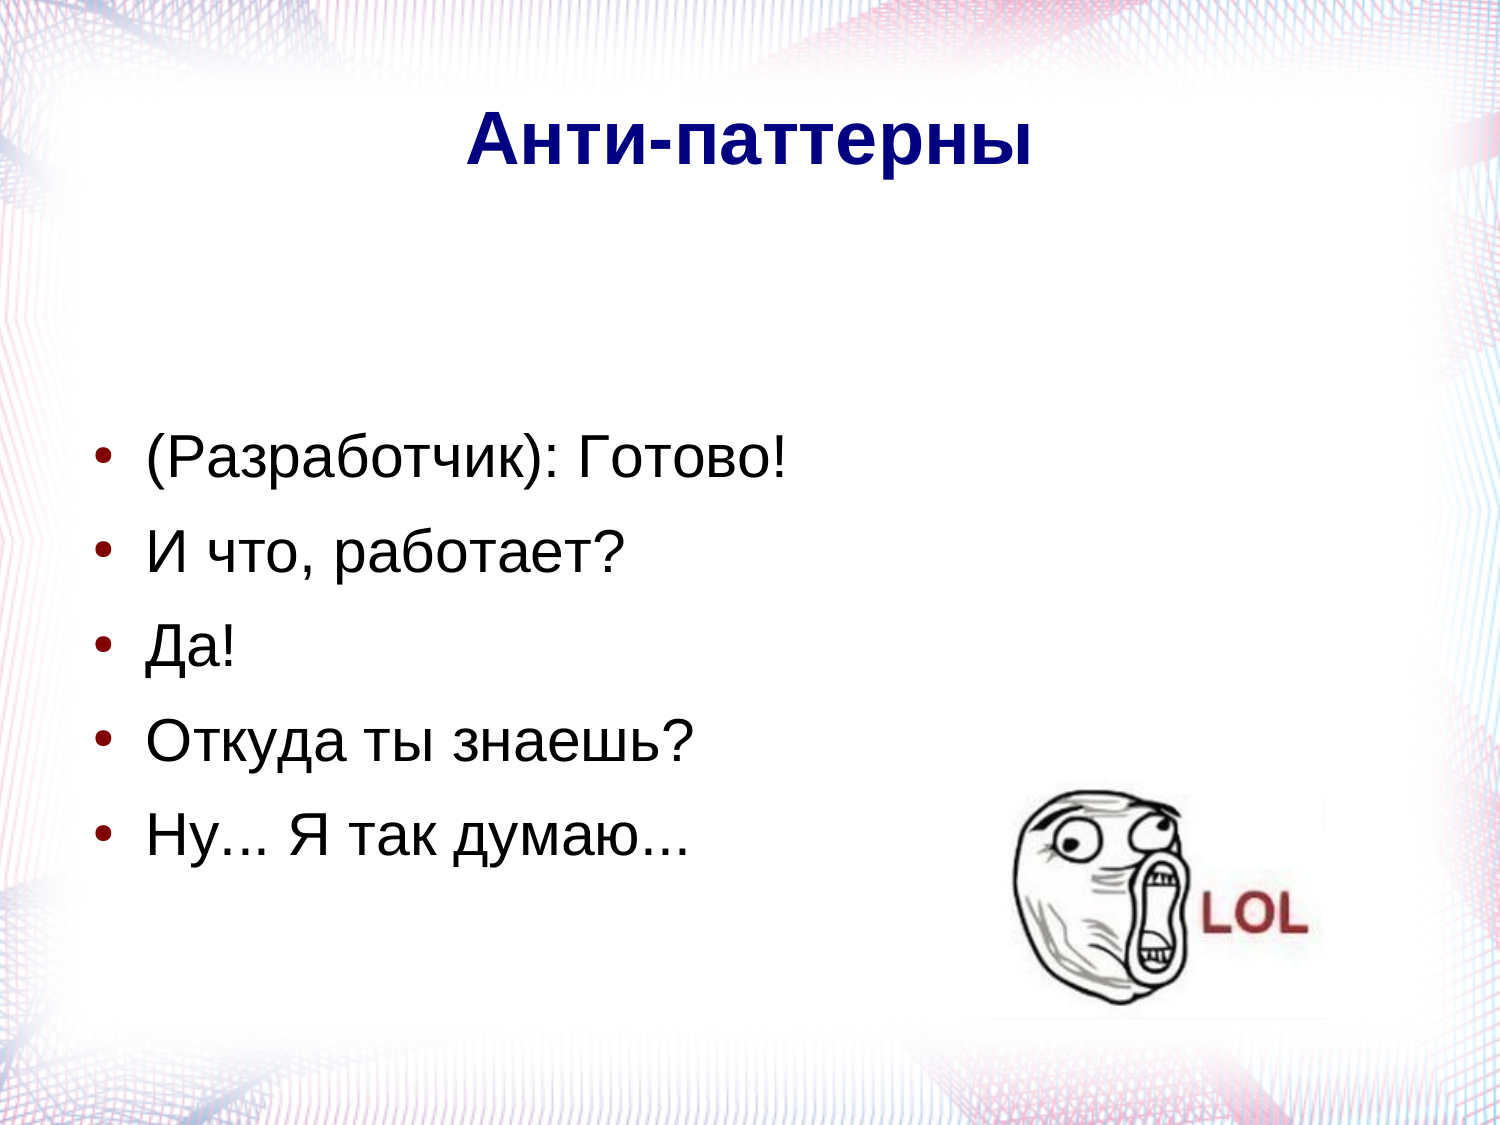

Анти-паттерны
# (Разработчик): Готово!
И что, работает?
Да!
Откуда ты знаешь?
Ну... Я так думаю...